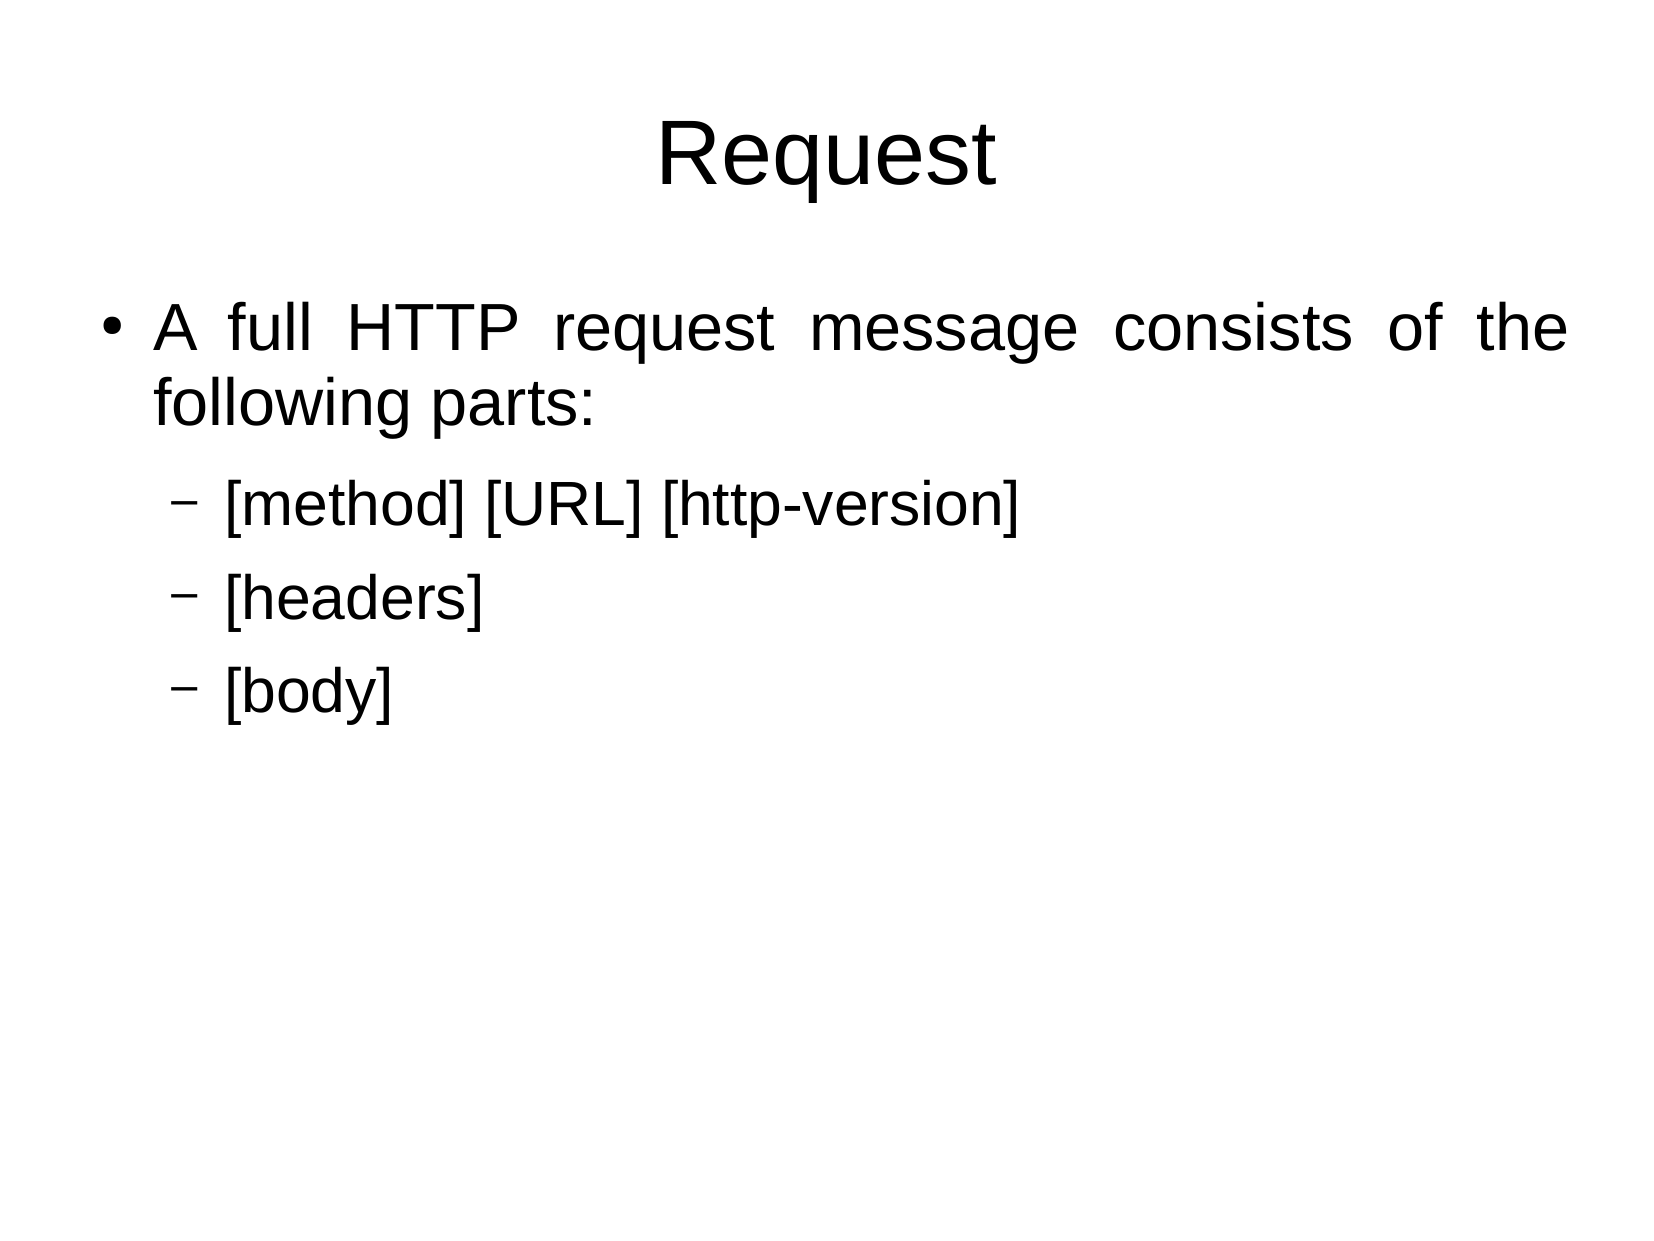

# Request
A full HTTP request message consists of the following parts:
[method] [URL] [http-version]
[headers]
[body]